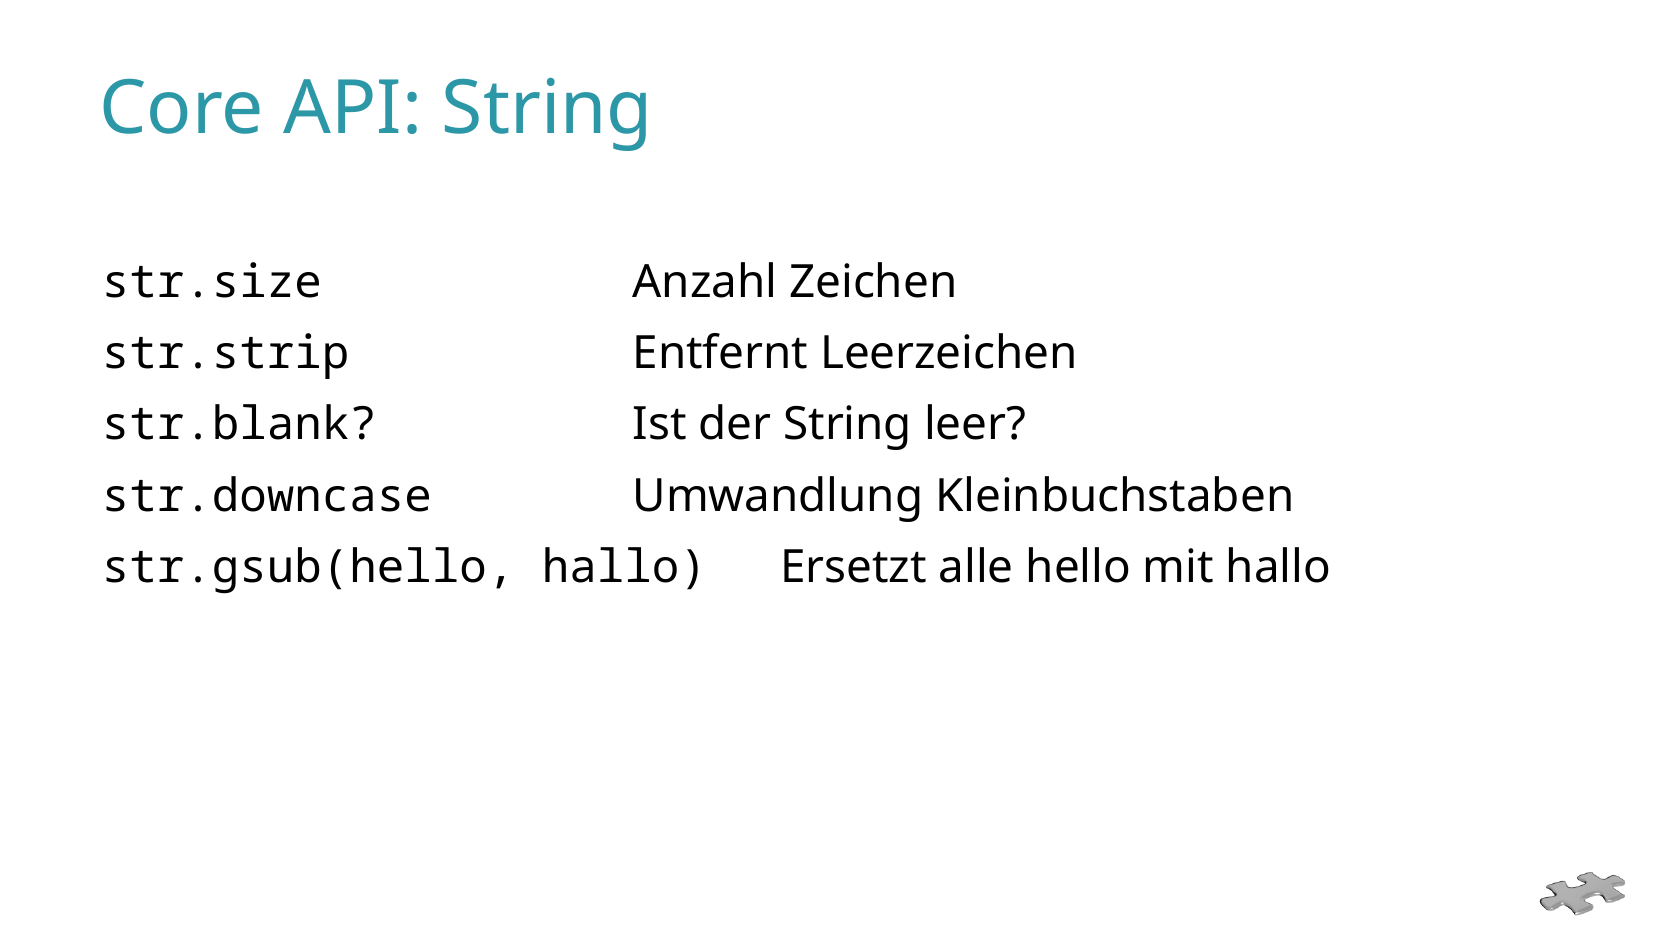

# Core API: String
str.size	Anzahl Zeichen
str.strip	Entfernt Leerzeichen
str.blank?	Ist der String leer?
str.downcase	Umwandlung Kleinbuchstaben
str.gsub(hello, hallo)	Ersetzt alle hello mit hallo